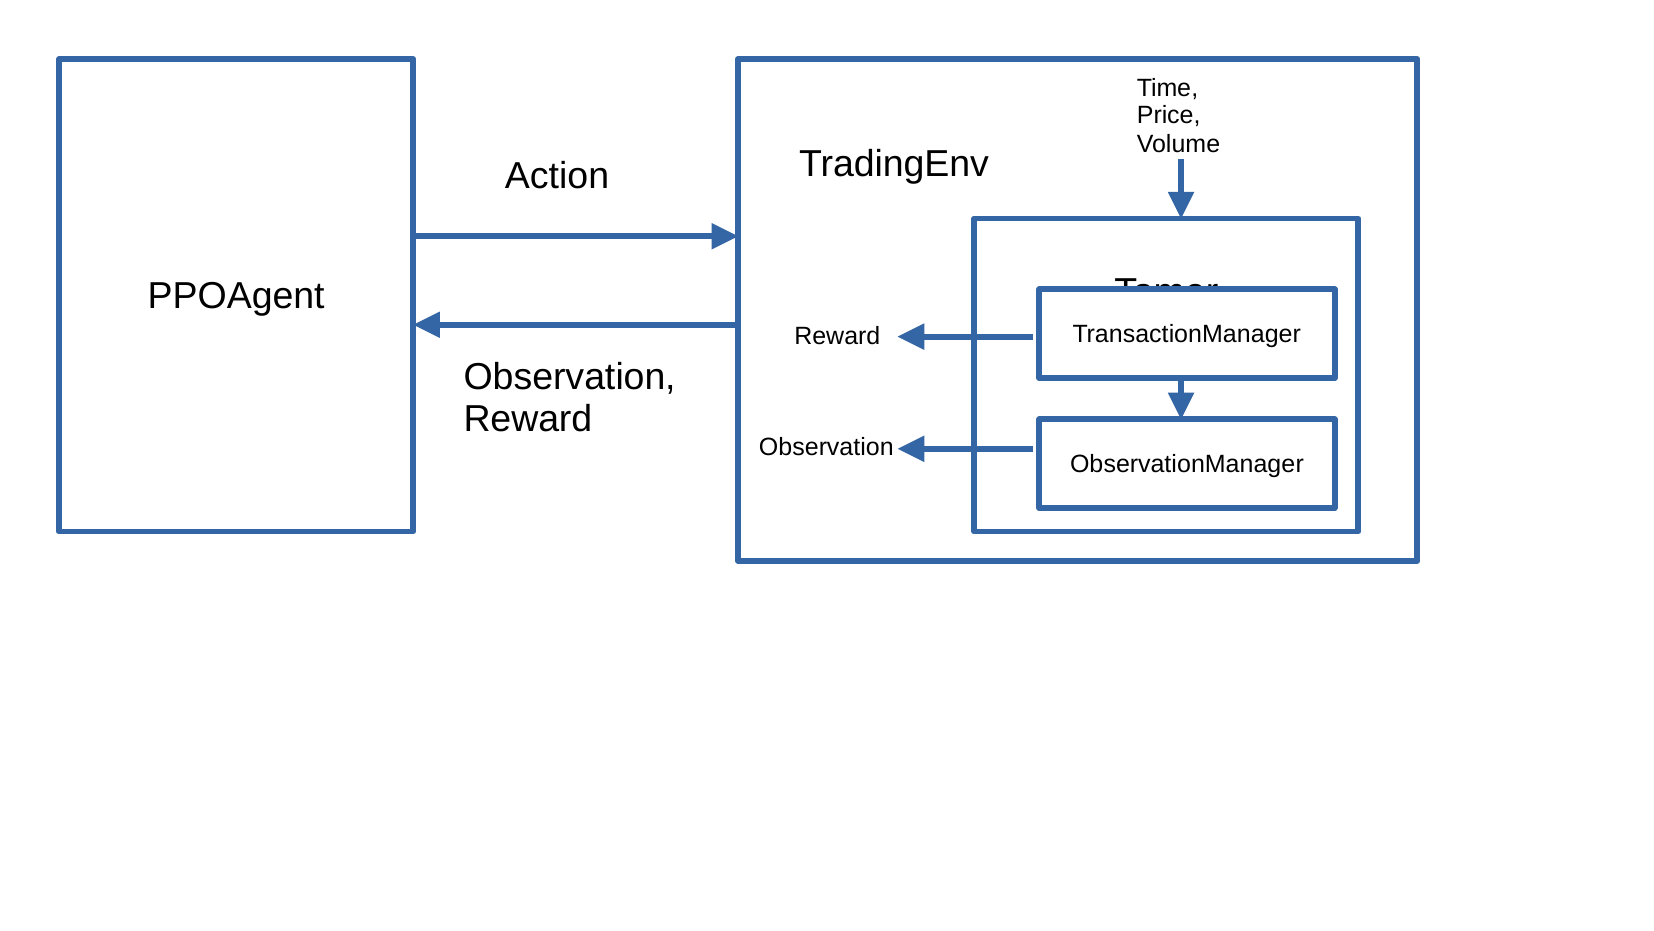

PPOAgent
TradingEnv
Time,
Price, Volume
Action
Tamer
TransactionManager
Reward
Observation,
Reward
ObservationManager
Observation